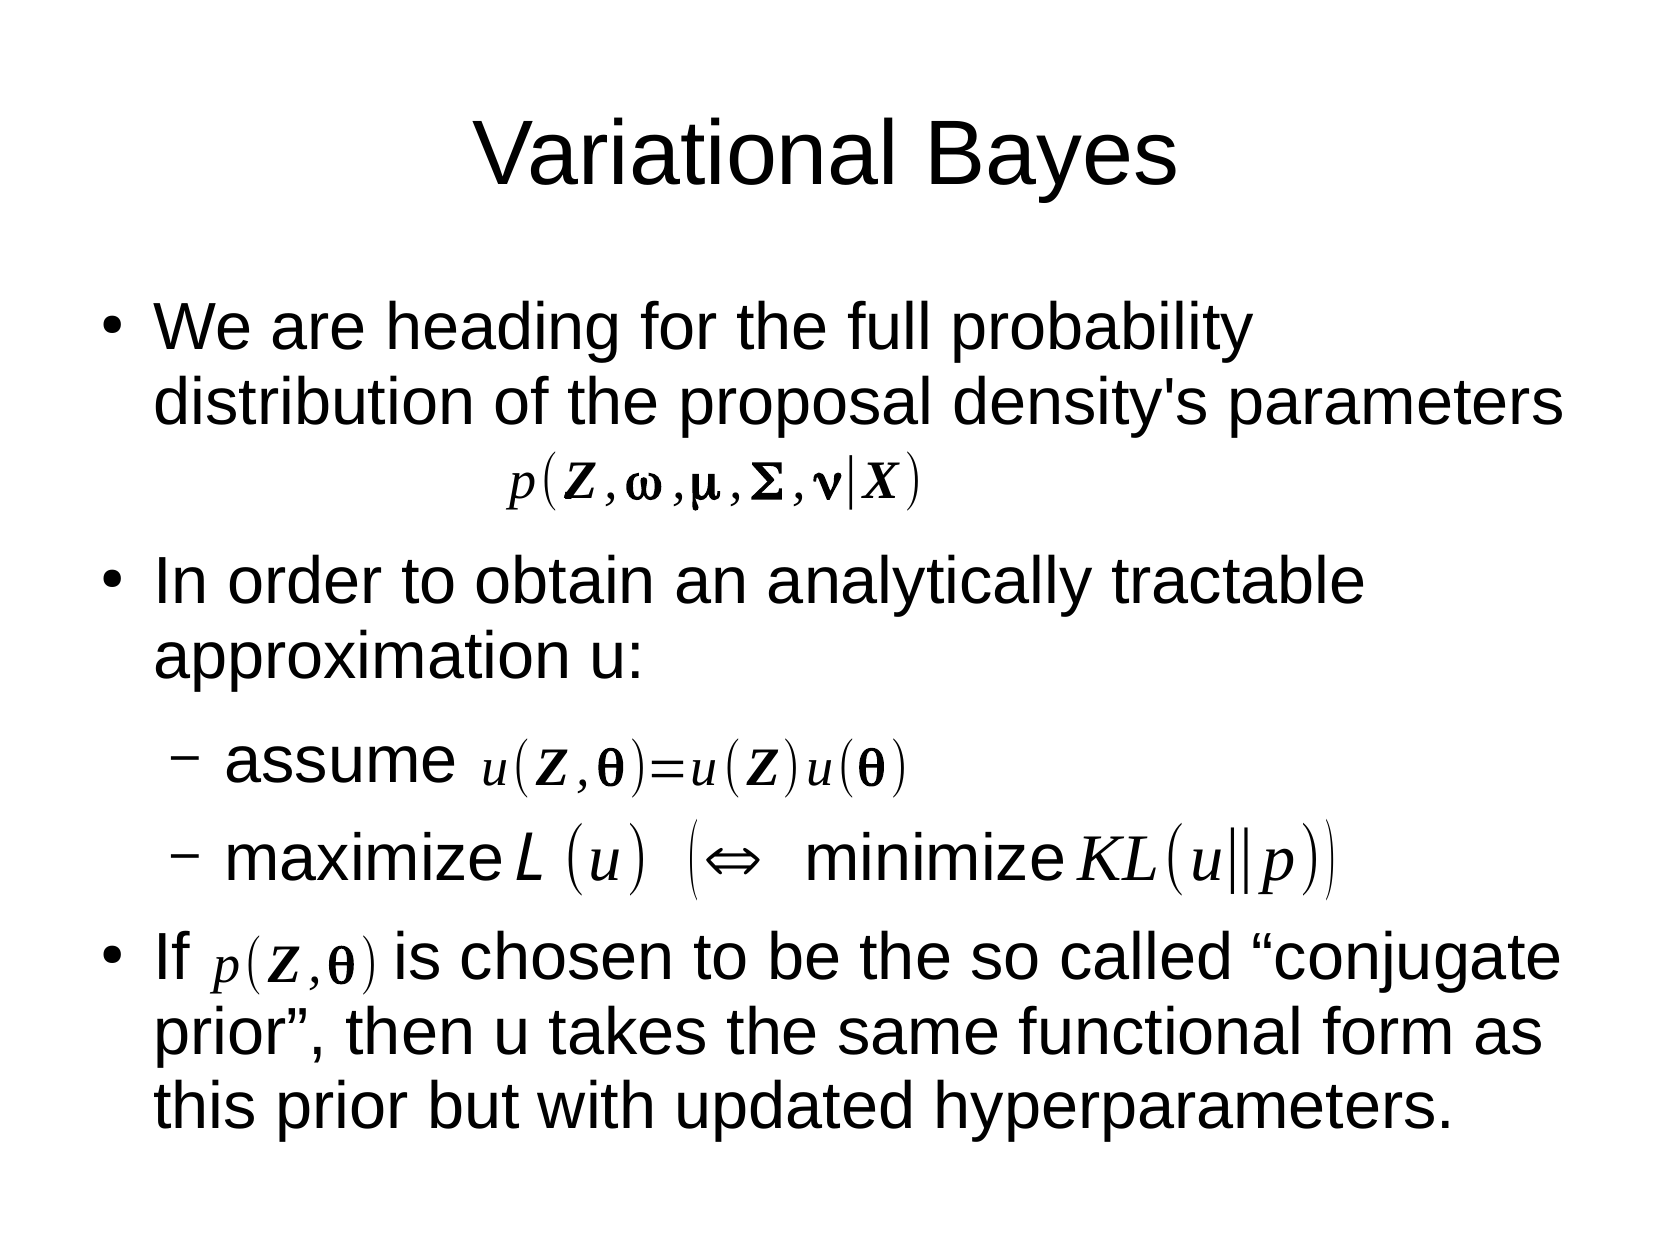

Variational Bayes
# We are heading for the full probability distribution of the proposal density's parameters .
In order to obtain an analytically tractable approximation u:
assume
If is chosen to be the so called “conjugate prior”, then u takes the same functional form as this prior but with updated hyperparameters.